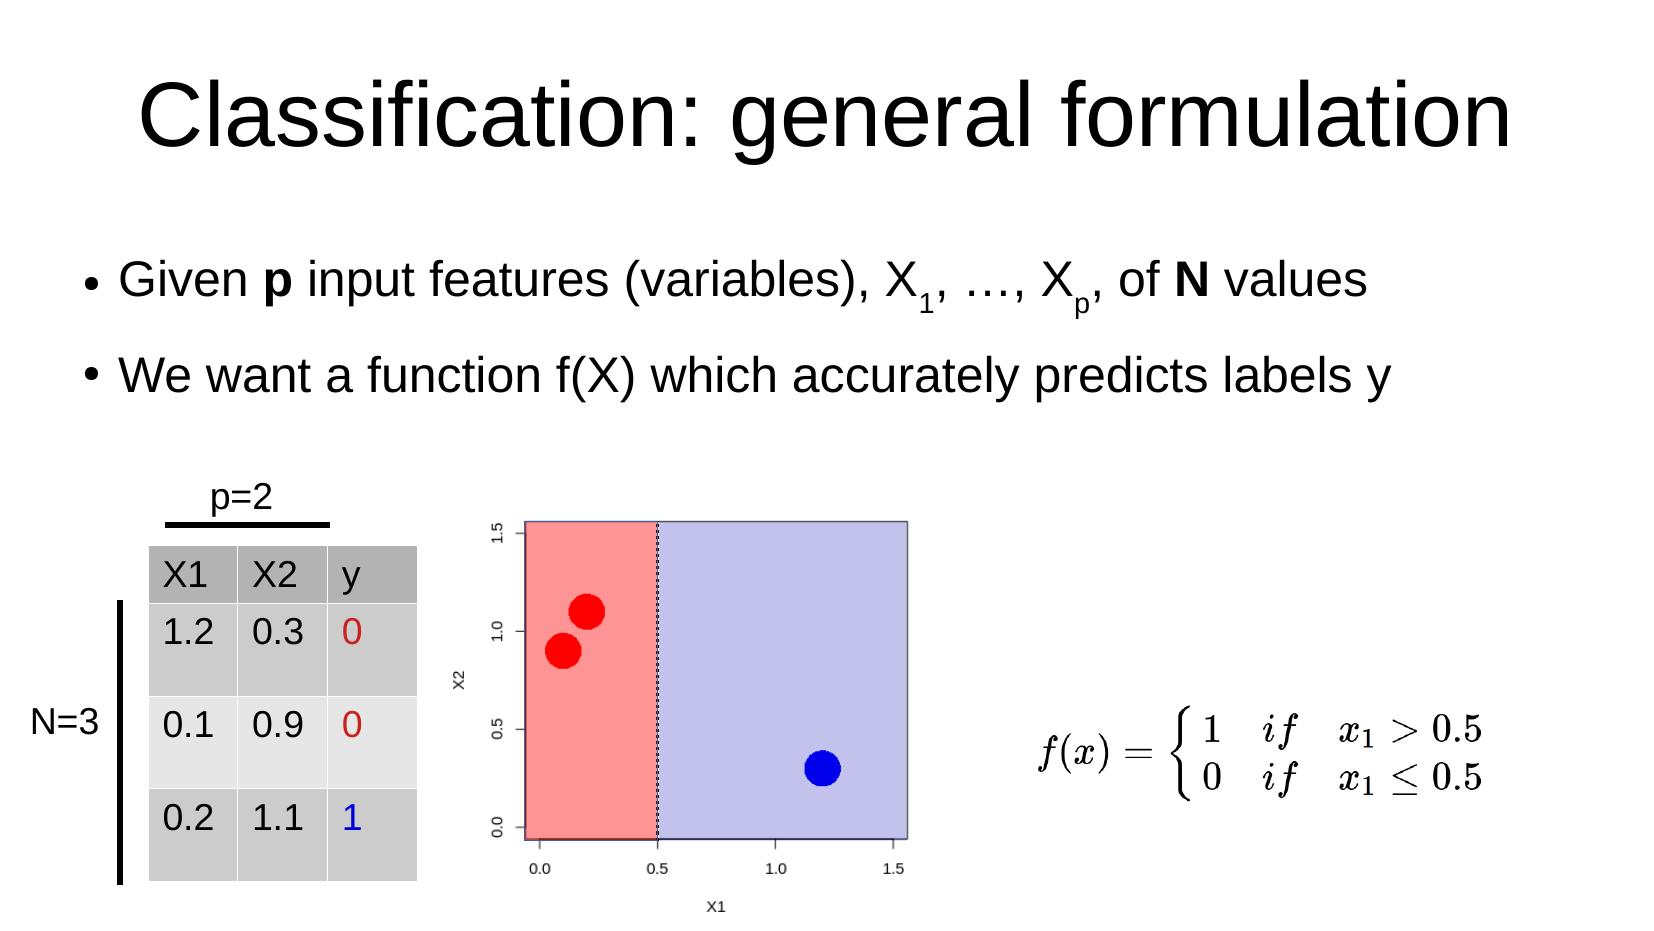

# Classification: general formulation
Given p input features (variables), X1, …, Xp, of N values
We want a function f(X) which accurately predicts labels y
p=2
| X1 | X2 | y |
| --- | --- | --- |
| 1.2 | 0.3 | 0 |
| 0.1 | 0.9 | 0 |
| 0.2 | 1.1 | 1 |
N=3